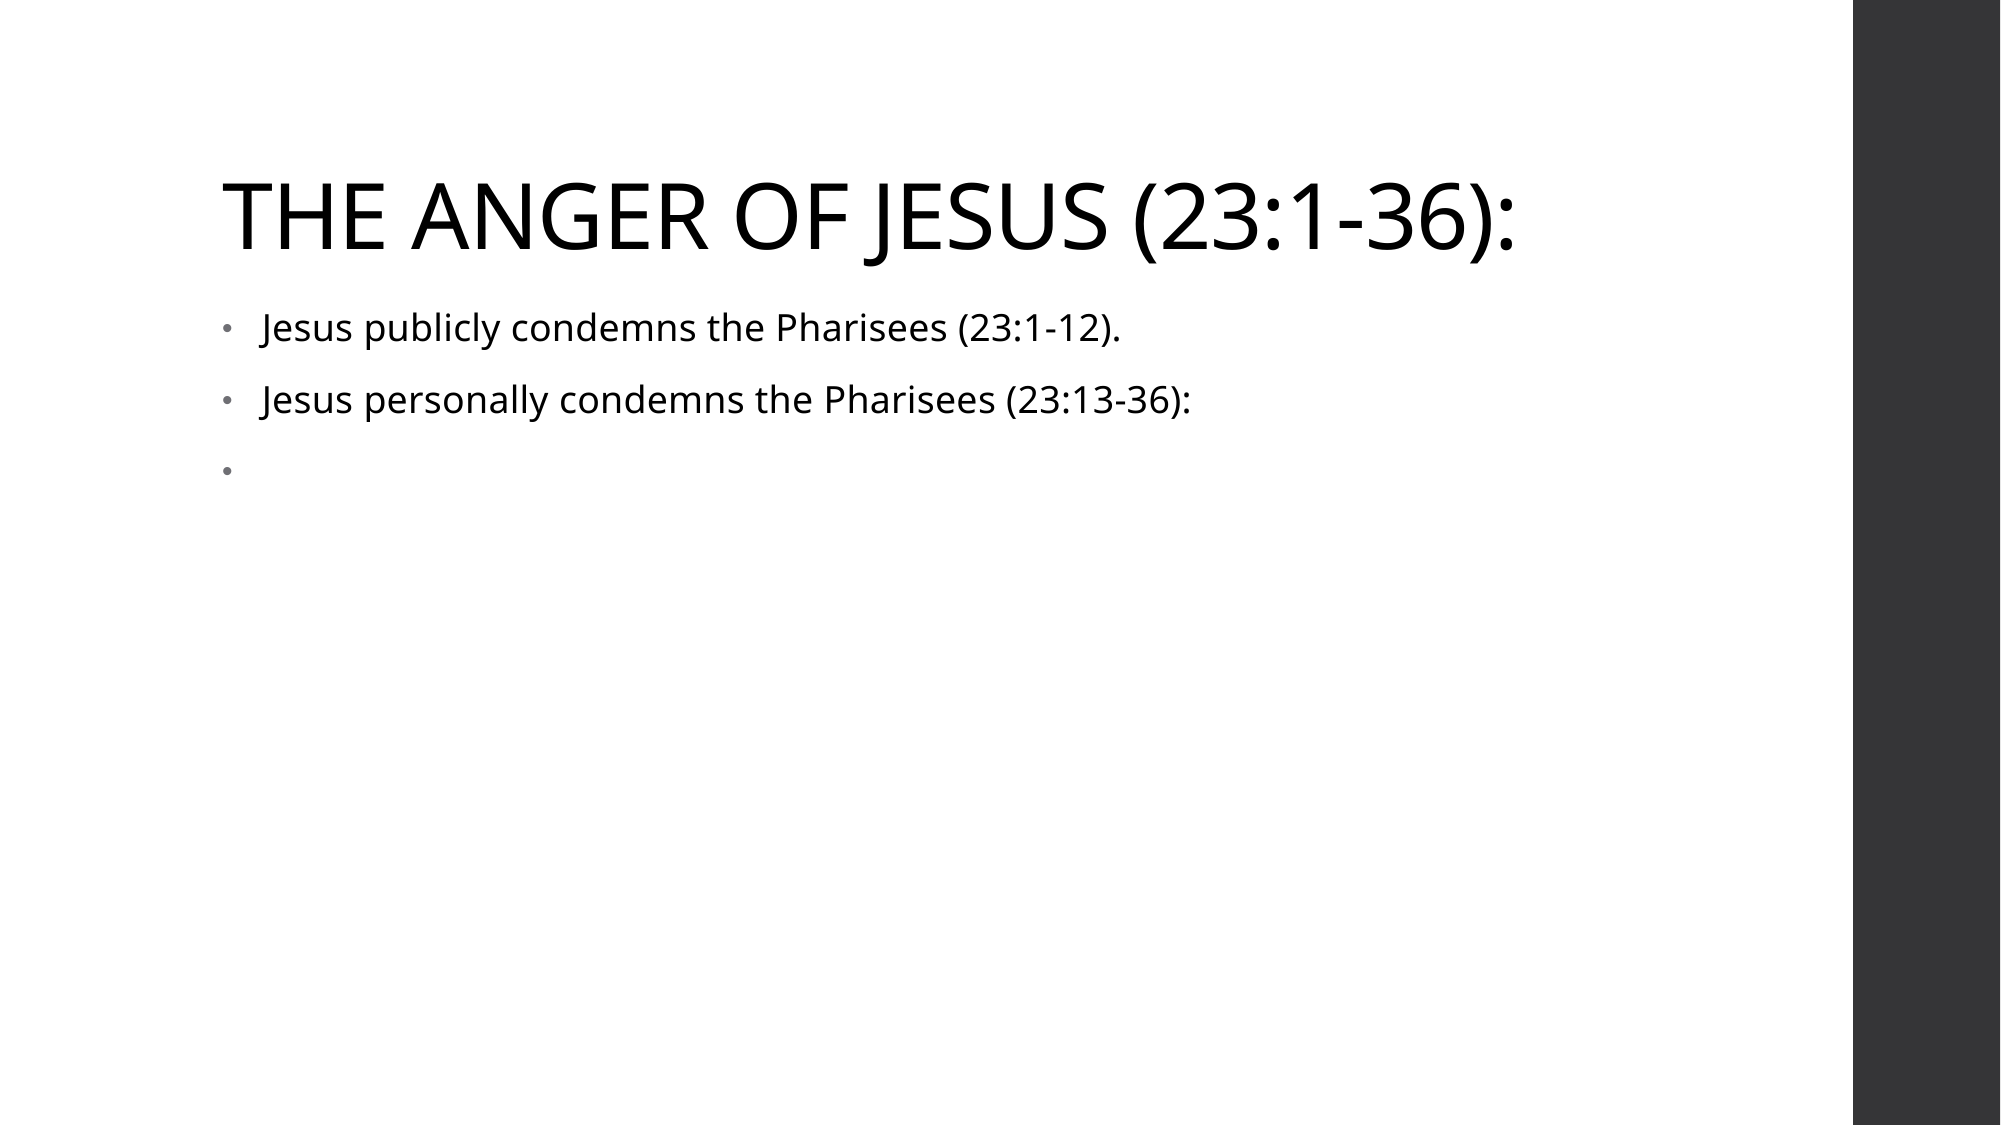

# THE ANGER OF JESUS (23:1-36):
 Jesus publicly condemns the Pharisees (23:1-12).
 Jesus personally condemns the Pharisees (23:13-36):